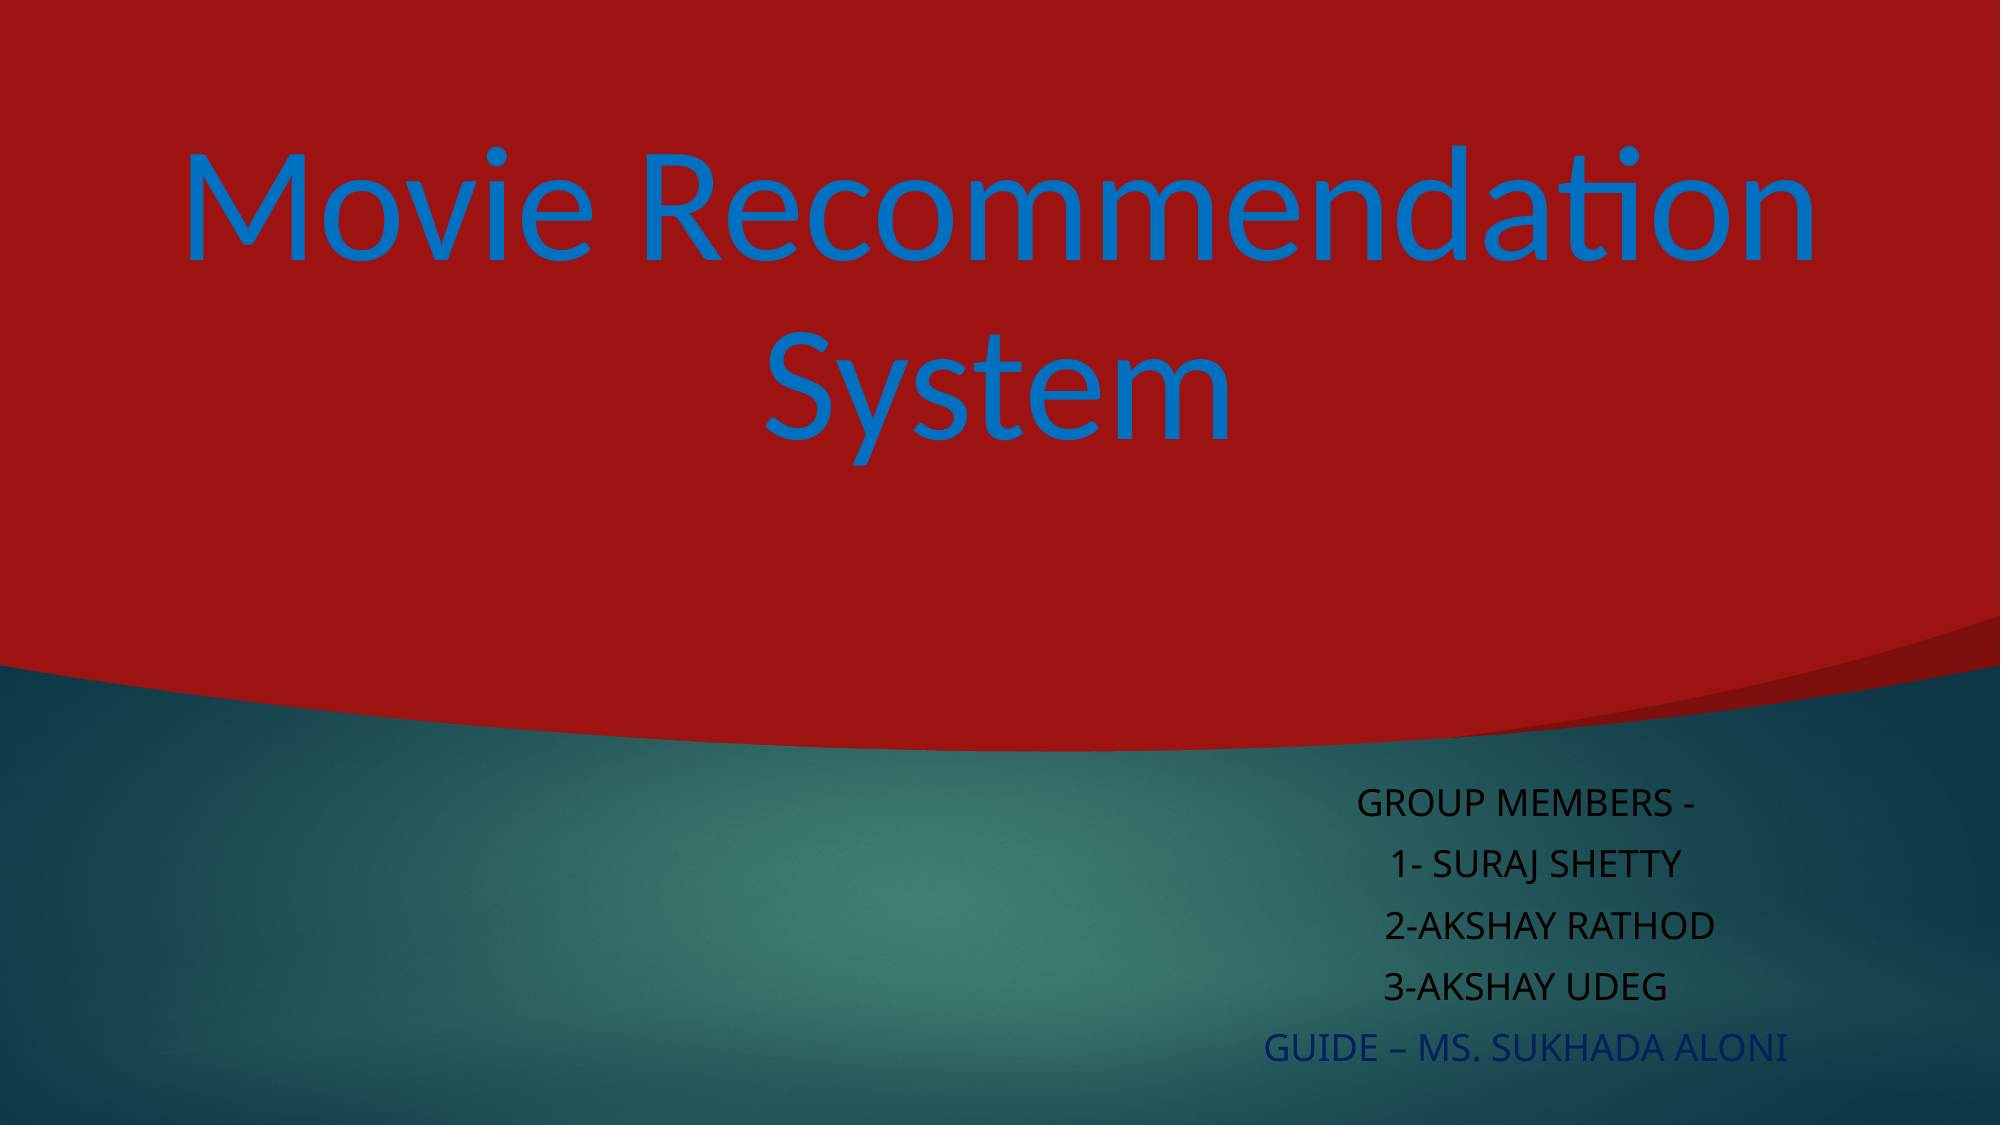

# Movie Recommendation System
Group Members -
  1- Suraj Shetty
     2-Akshay Rathod
3-Akshay Udeg
Guide – Ms. Sukhada aloni